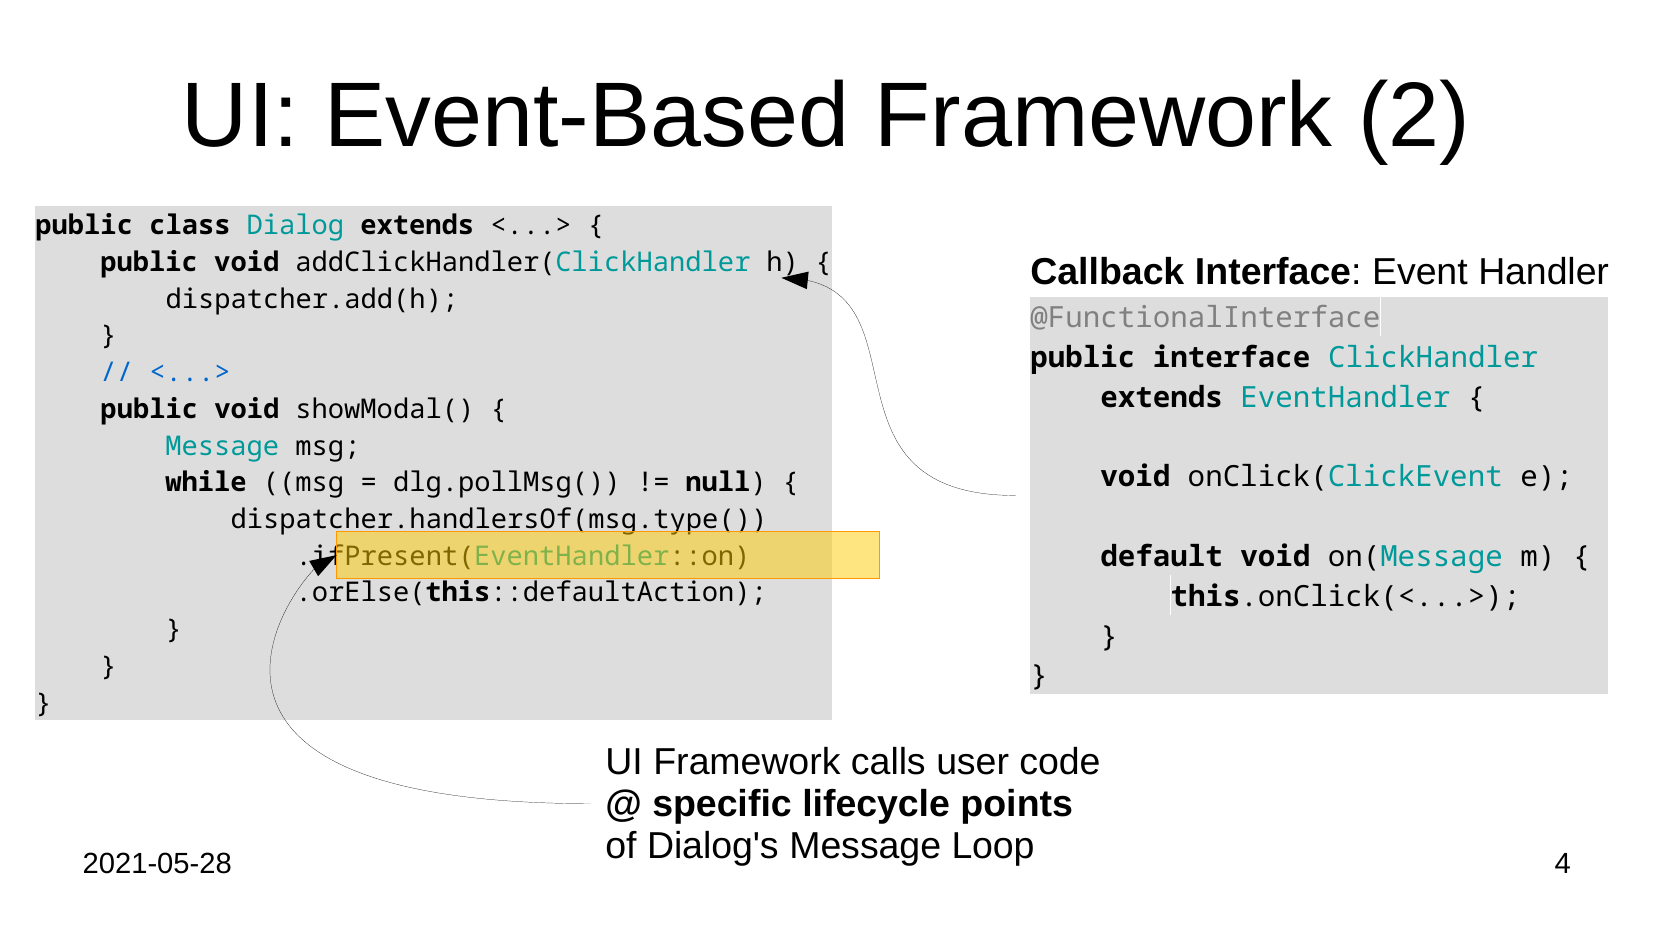

# UI: Event-Based Framework (2)
public class Dialog extends <...> {
 public void addClickHandler(ClickHandler h) {
 dispatcher.add(h);
 }
 // <...>
 public void showModal() {
 Message msg;
 while ((msg = dlg.pollMsg()) != null) {
 dispatcher.handlersOf(msg.type())
 .ifPresent(EventHandler::on)
 .orElse(this::defaultAction);
 }
 }
}
Callback Interface: Event Handler
@FunctionalInterface
public interface ClickHandler
 extends EventHandler {
 void onClick(ClickEvent e);
 default void on(Message m) {
 this.onClick(<...>);
 }
}
UI Framework calls user code
@ specific lifecycle points
of Dialog's Message Loop
2021-05-28
4